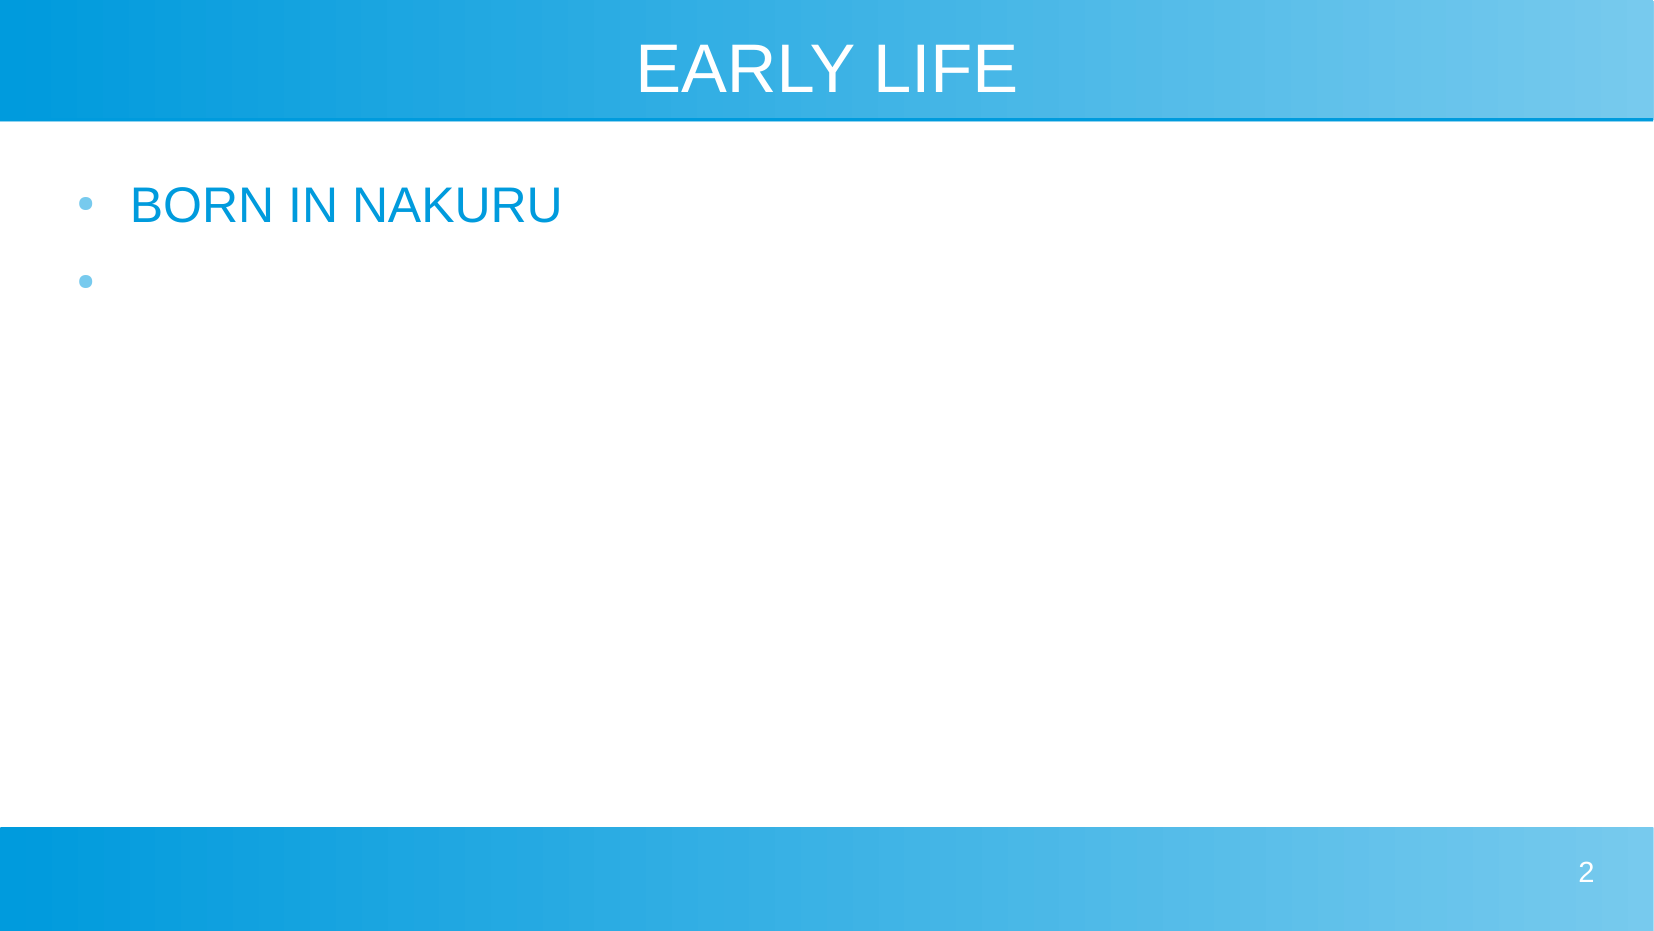

# EARLY LIFE
BORN IN NAKURU
2